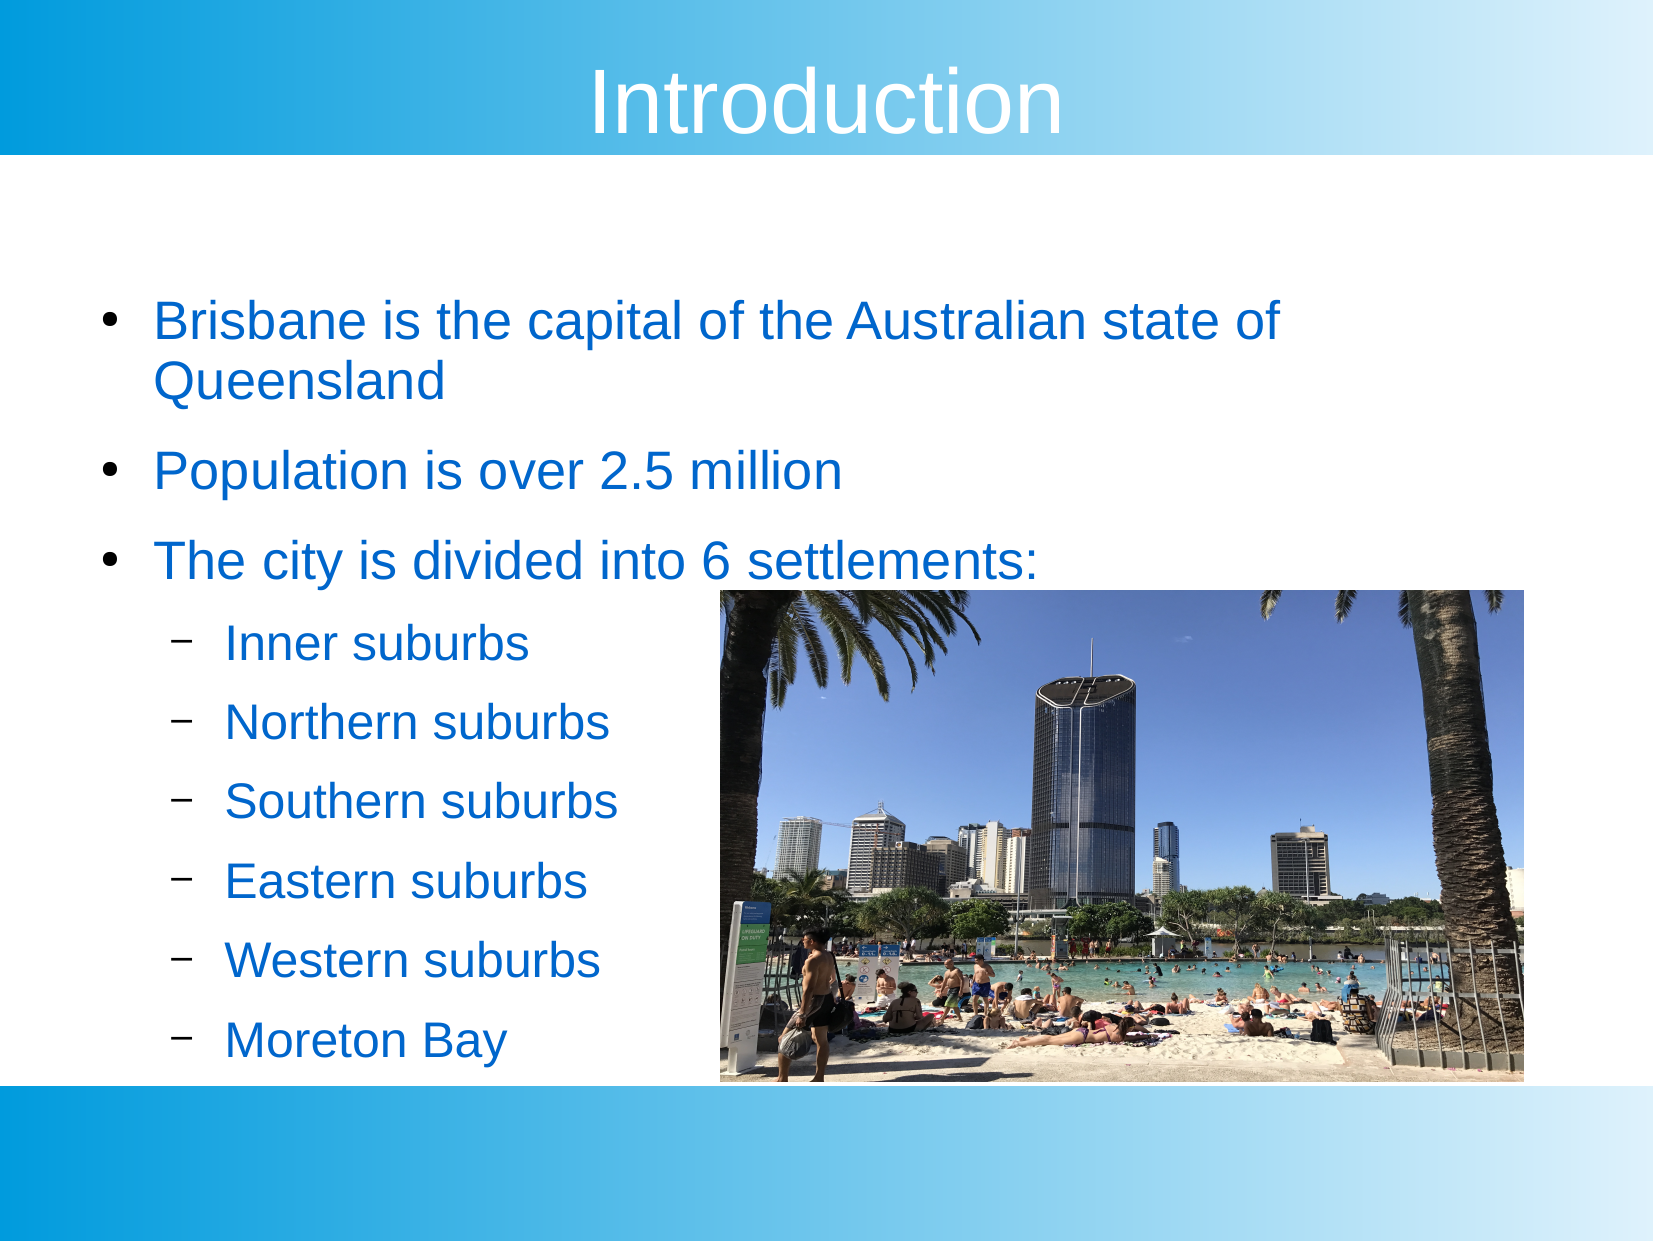

# Introduction
Brisbane is the capital of the Australian state of Queensland
Population is over 2.5 million
The city is divided into 6 settlements:
Inner suburbs
Northern suburbs
Southern suburbs
Eastern suburbs
Western suburbs
Moreton Bay